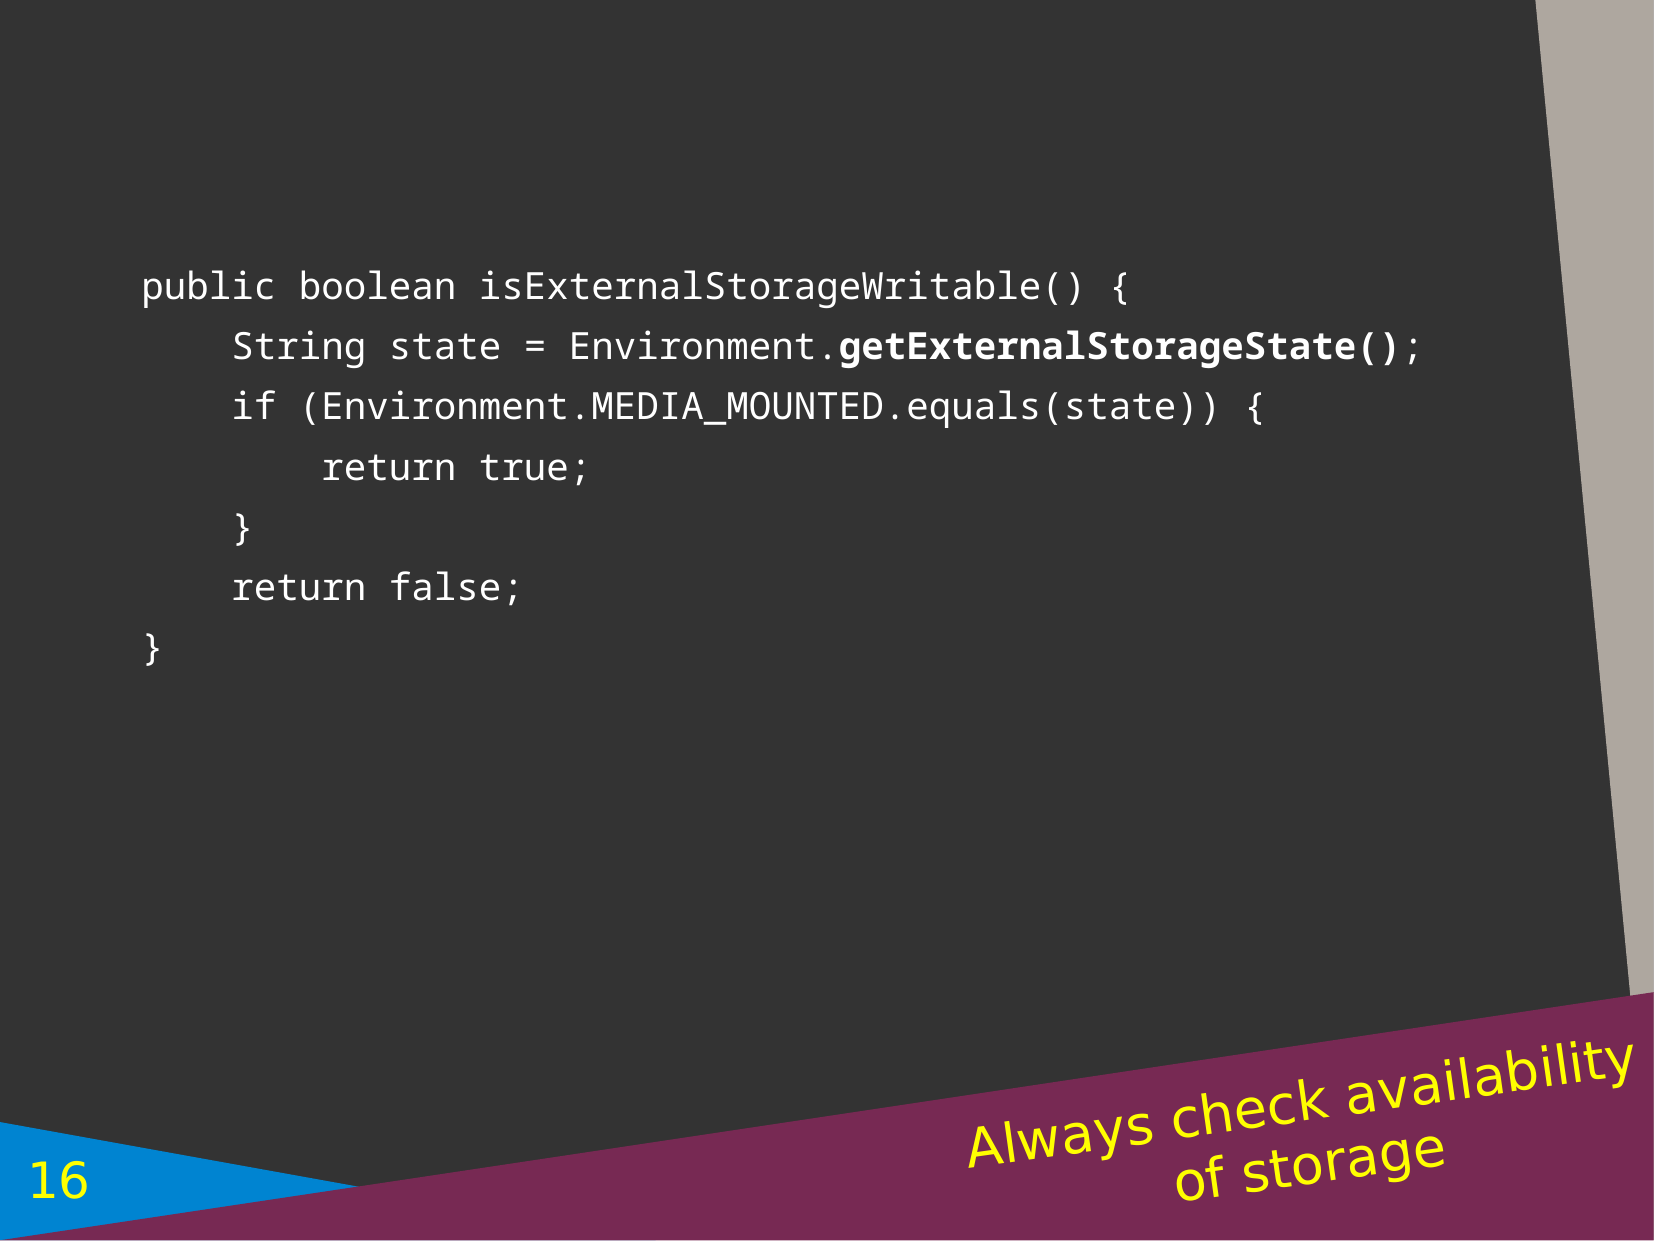

public boolean isExternalStorageWritable() {
 String state = Environment.getExternalStorageState();
 if (Environment.MEDIA_MOUNTED.equals(state)) {
 return true;
 }
 return false;
}
# Always check availability of storage
16